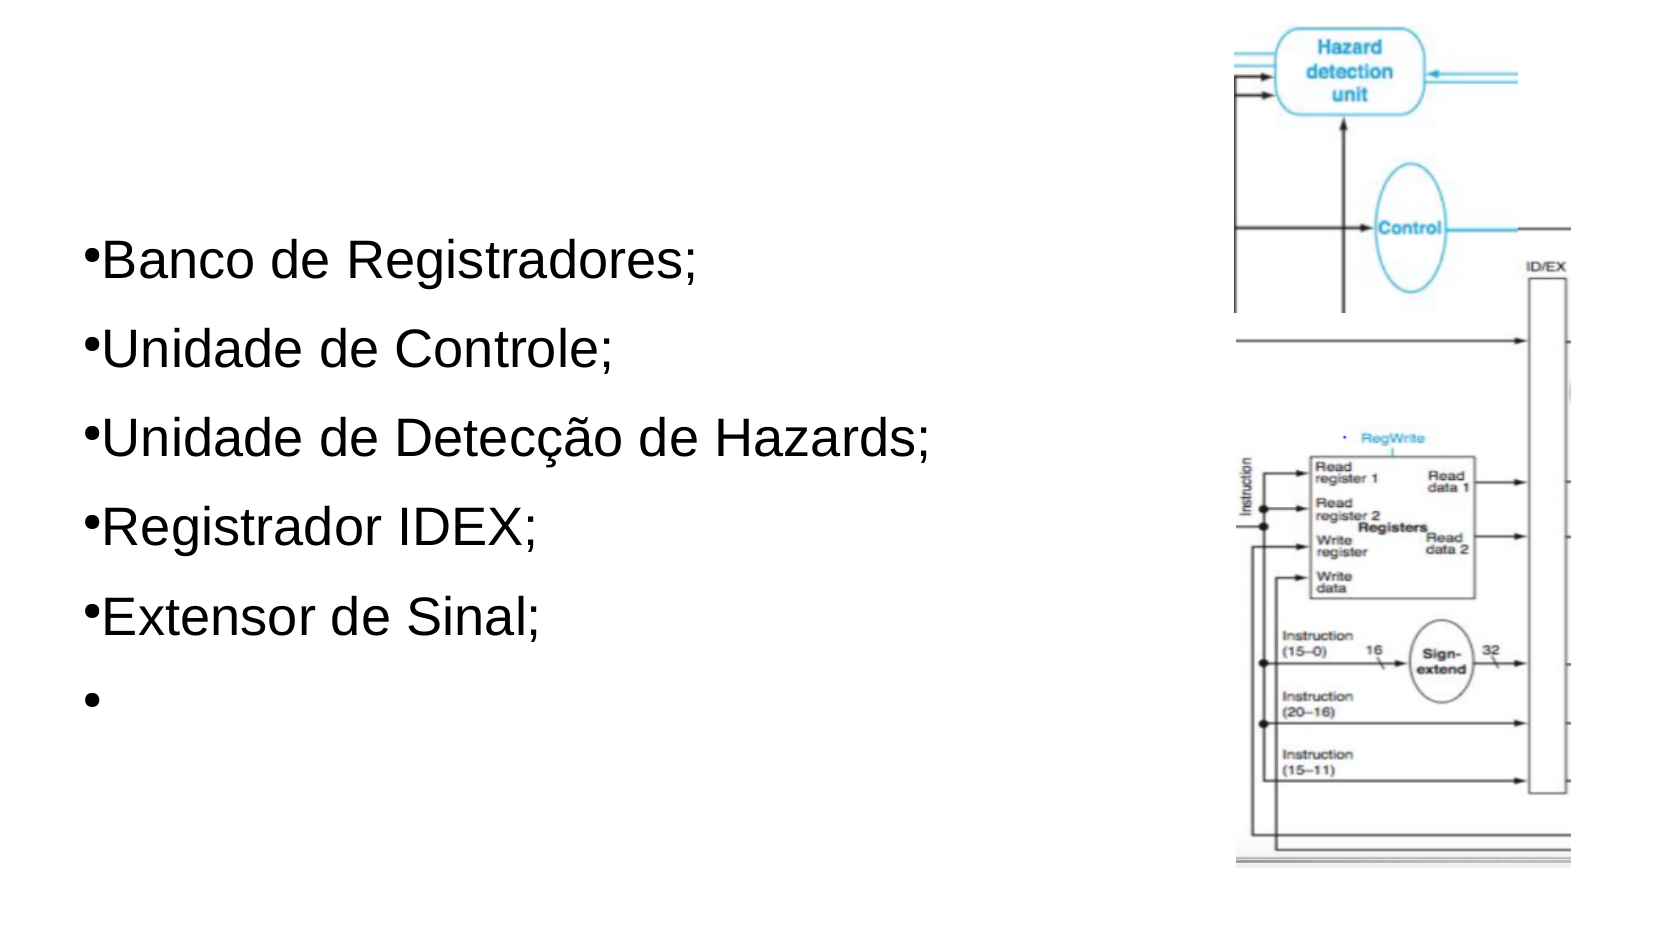

# ID
Banco de Registradores;
Unidade de Controle;
Unidade de Detecção de Hazards;
Registrador IDEX;
Extensor de Sinal;